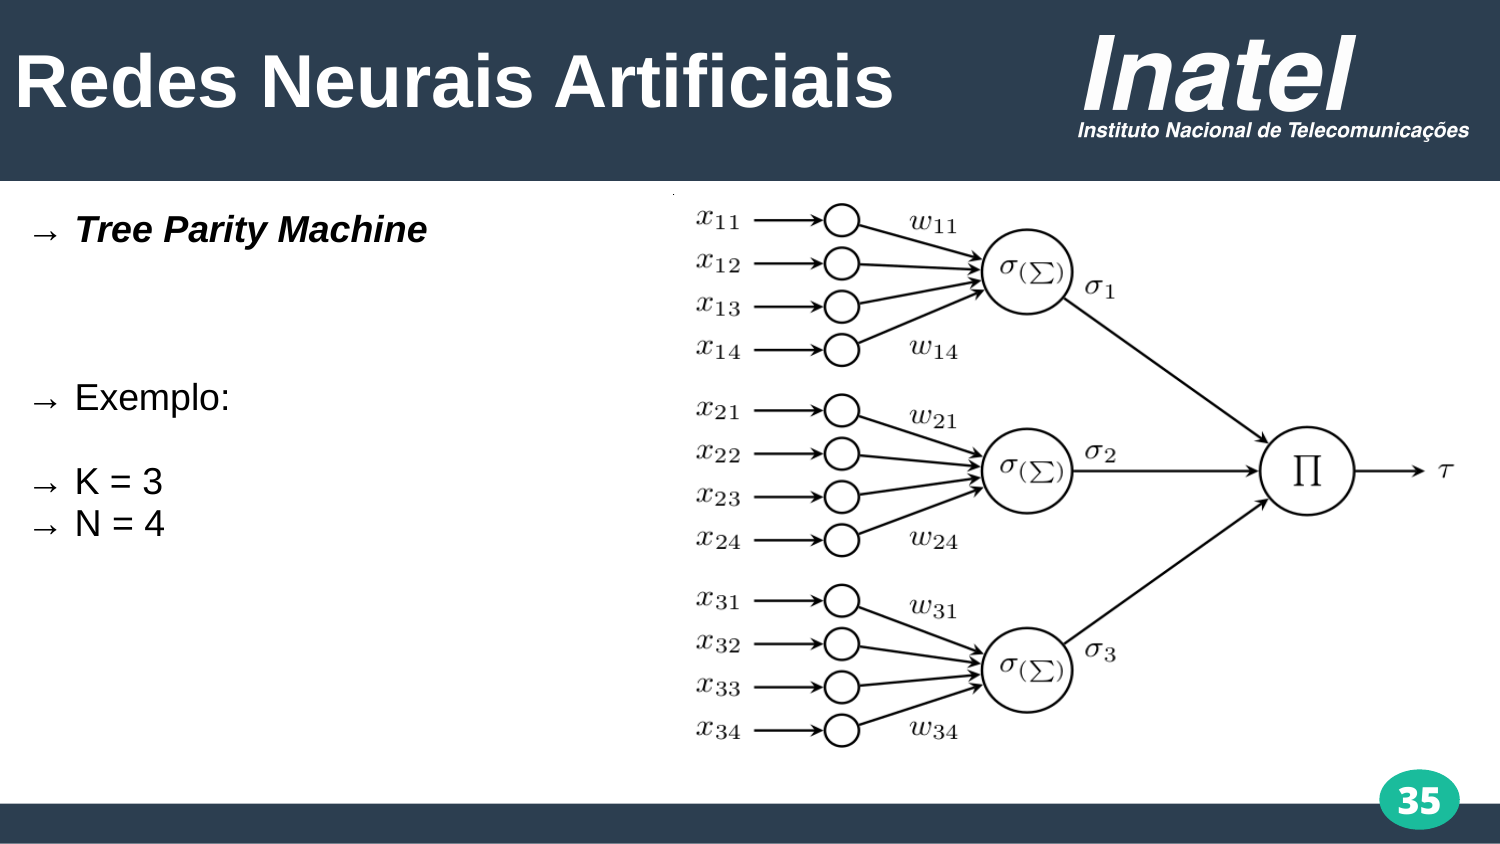

Redes Neurais Artificiais
→ Tree Parity Machine
→ Exemplo:
→ K = 3
→ N = 4
35